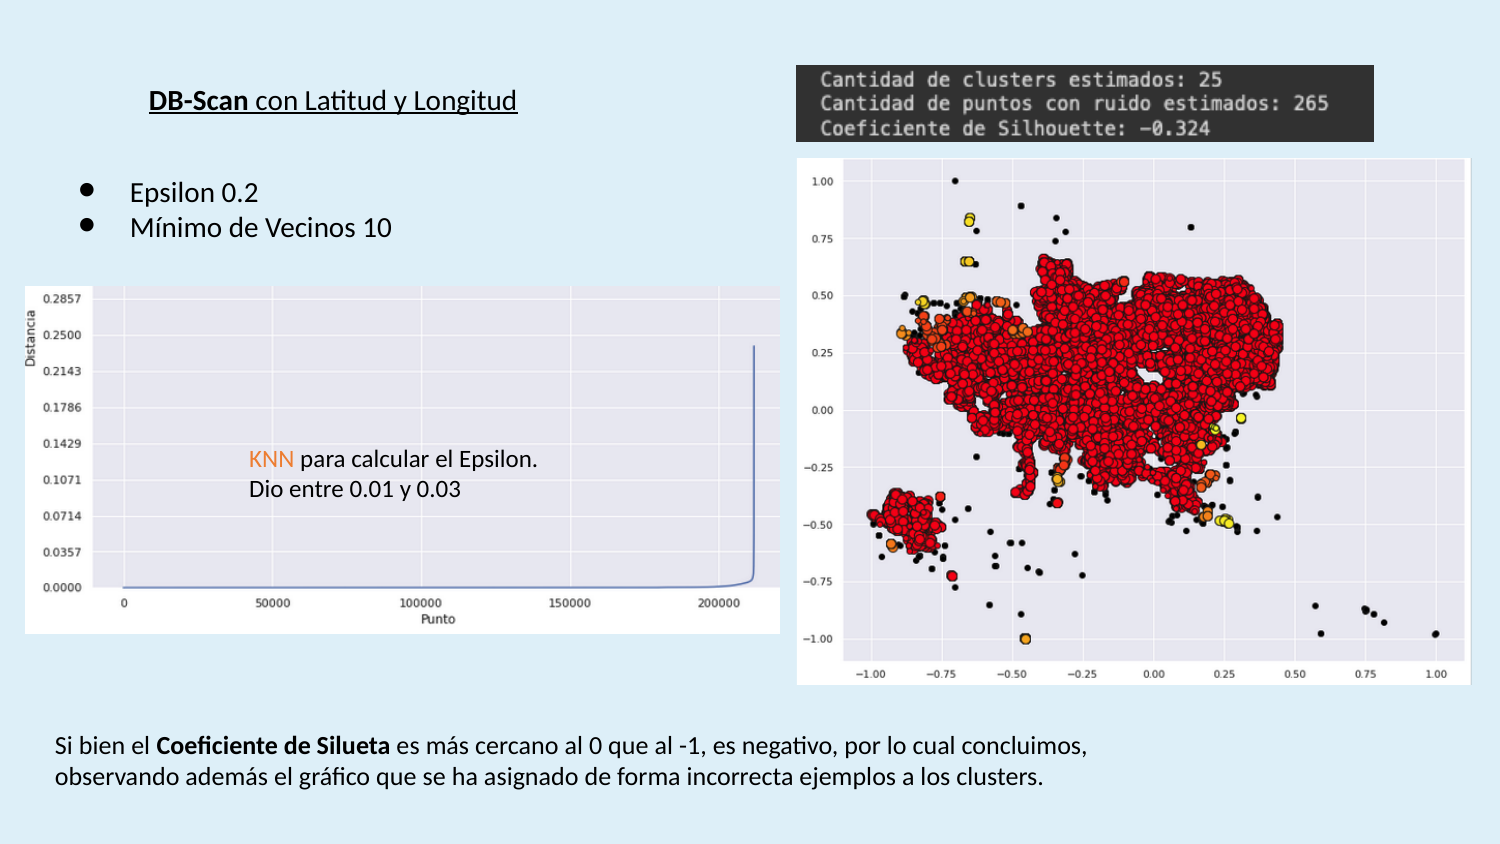

DB-Scan con Latitud y Longitud
Epsilon 0.2
Mínimo de Vecinos 10
KNN para calcular el Epsilon.
Dio entre 0.01 y 0.03
Si bien el Coeficiente de Silueta es más cercano al 0 que al -1, es negativo, por lo cual concluimos, observando además el gráfico que se ha asignado de forma incorrecta ejemplos a los clusters.